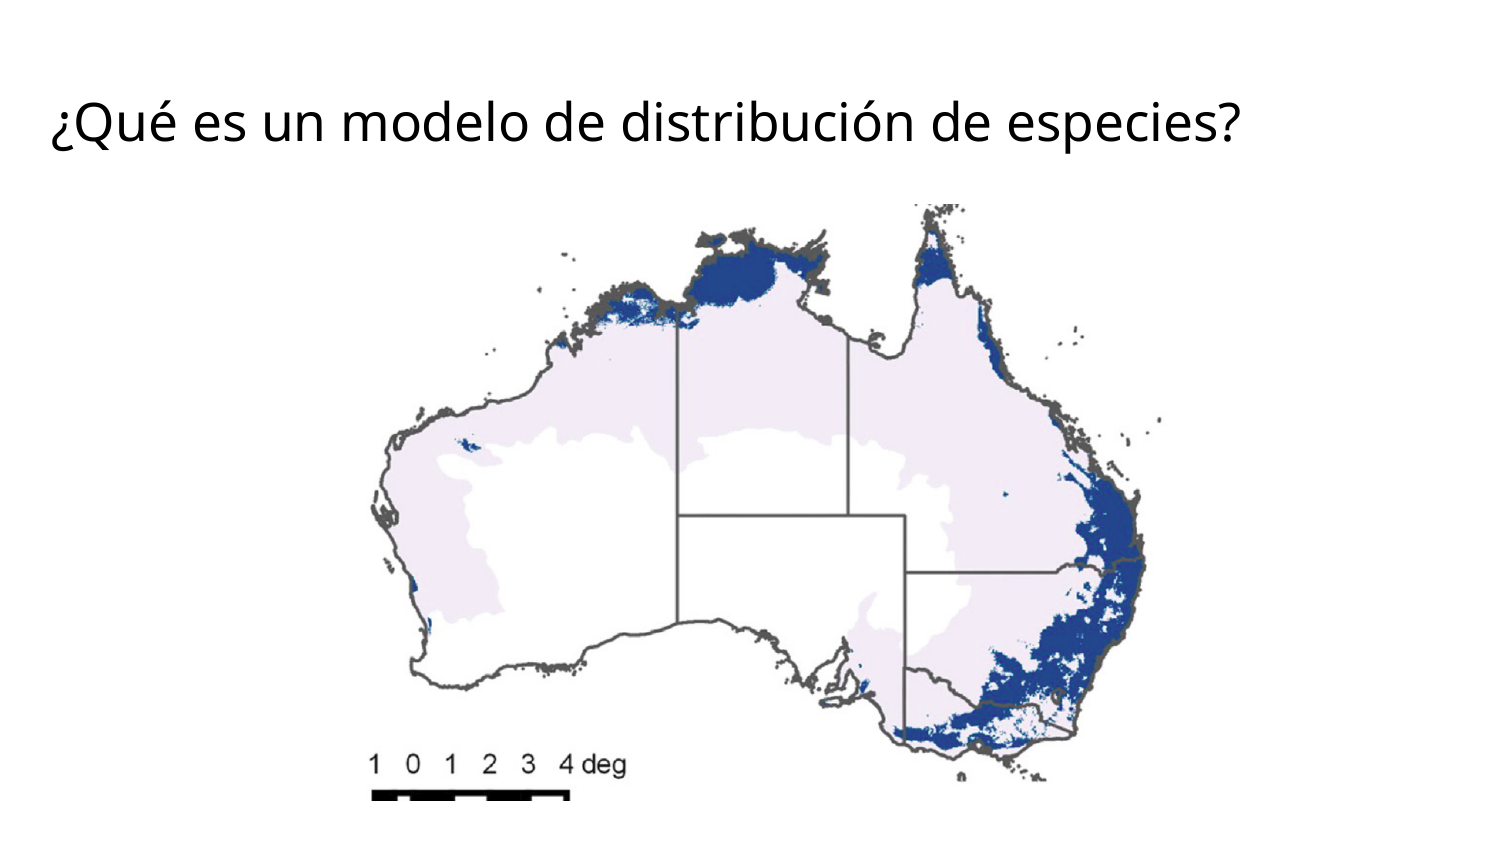

# ¿Qué es un modelo de distribución de especies?